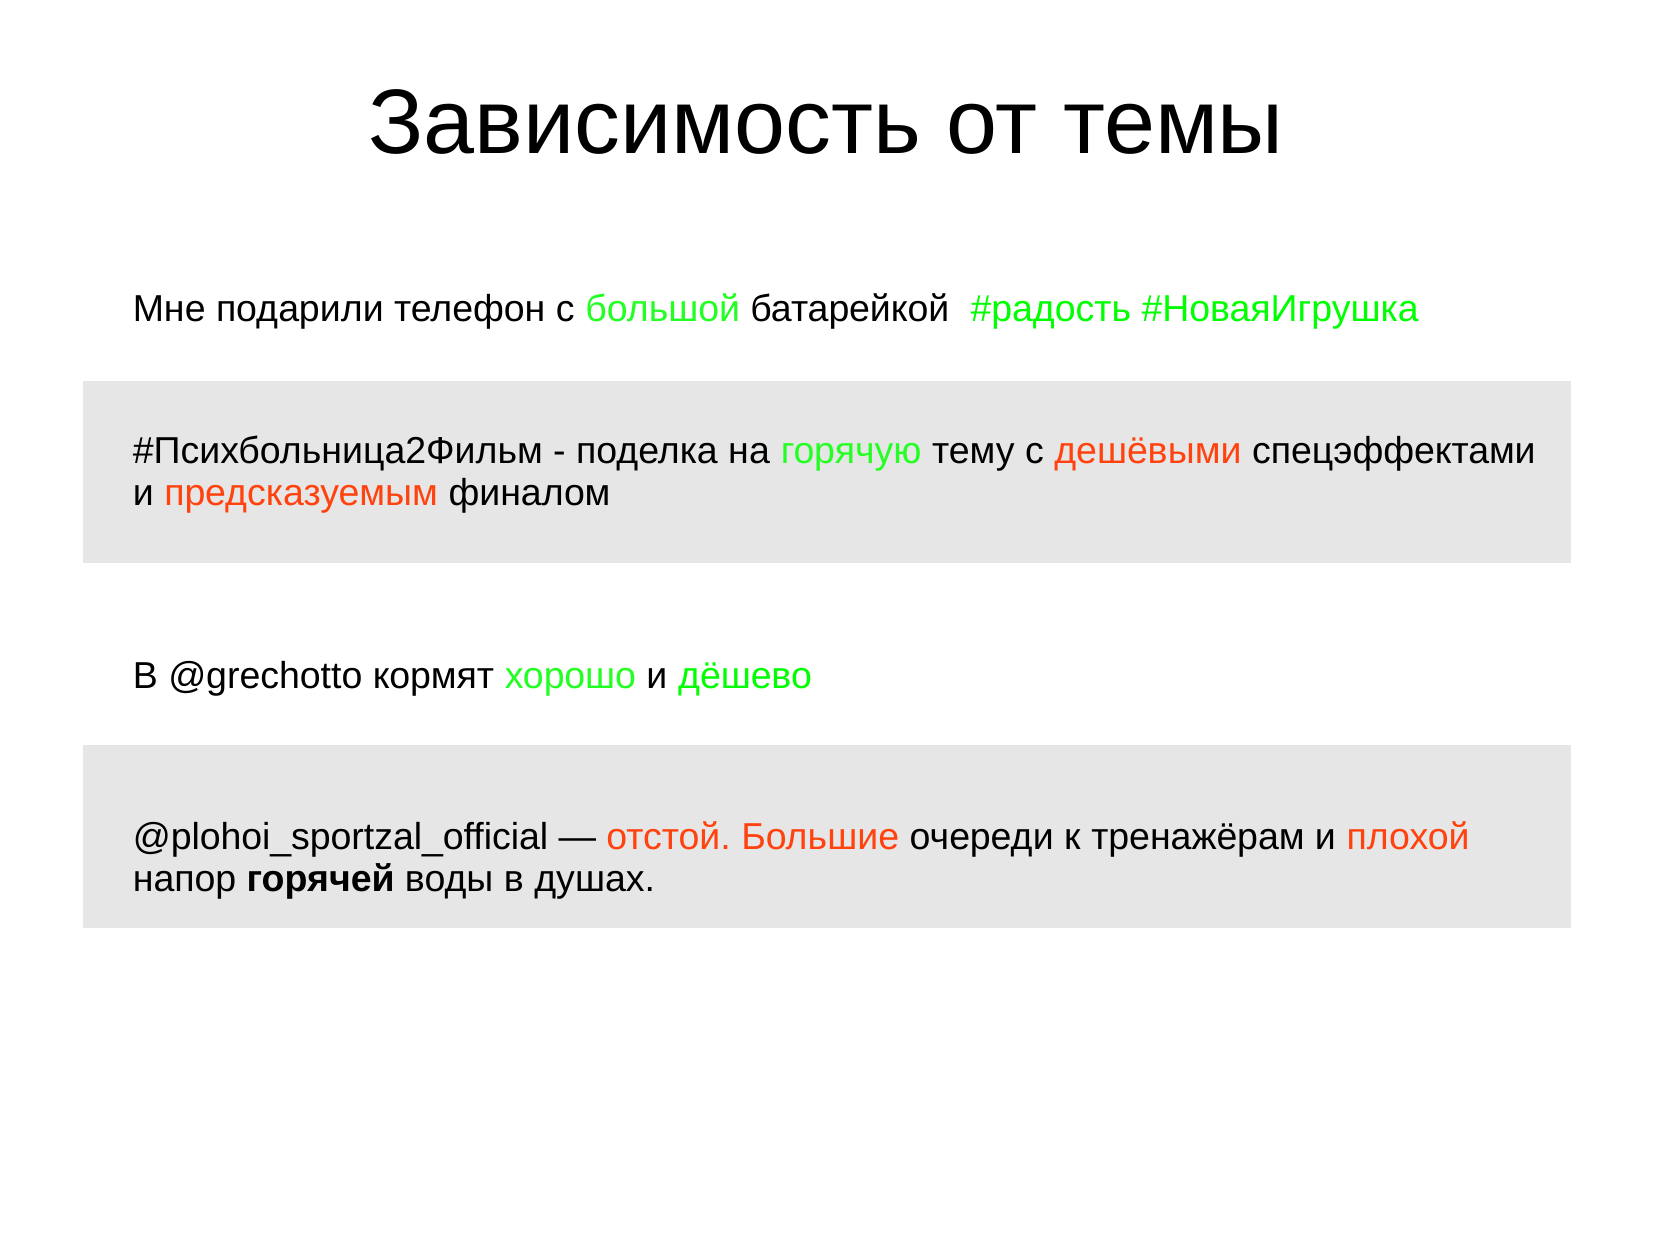

# Зависимость от темы
| Мне подарили телефон с большой батарейкой #радость #НоваяИгрушка |
| --- |
| #Психбольница2Фильм - поделка на горячую тему с дешёвыми спецэффектами и предсказуемым финалом |
| В @grechotto кормят хорошо и дёшево |
| @plohoi\_sportzal\_official — отстой. Большие очереди к тренажёрам и плохой напор горячей воды в душах. |
| |